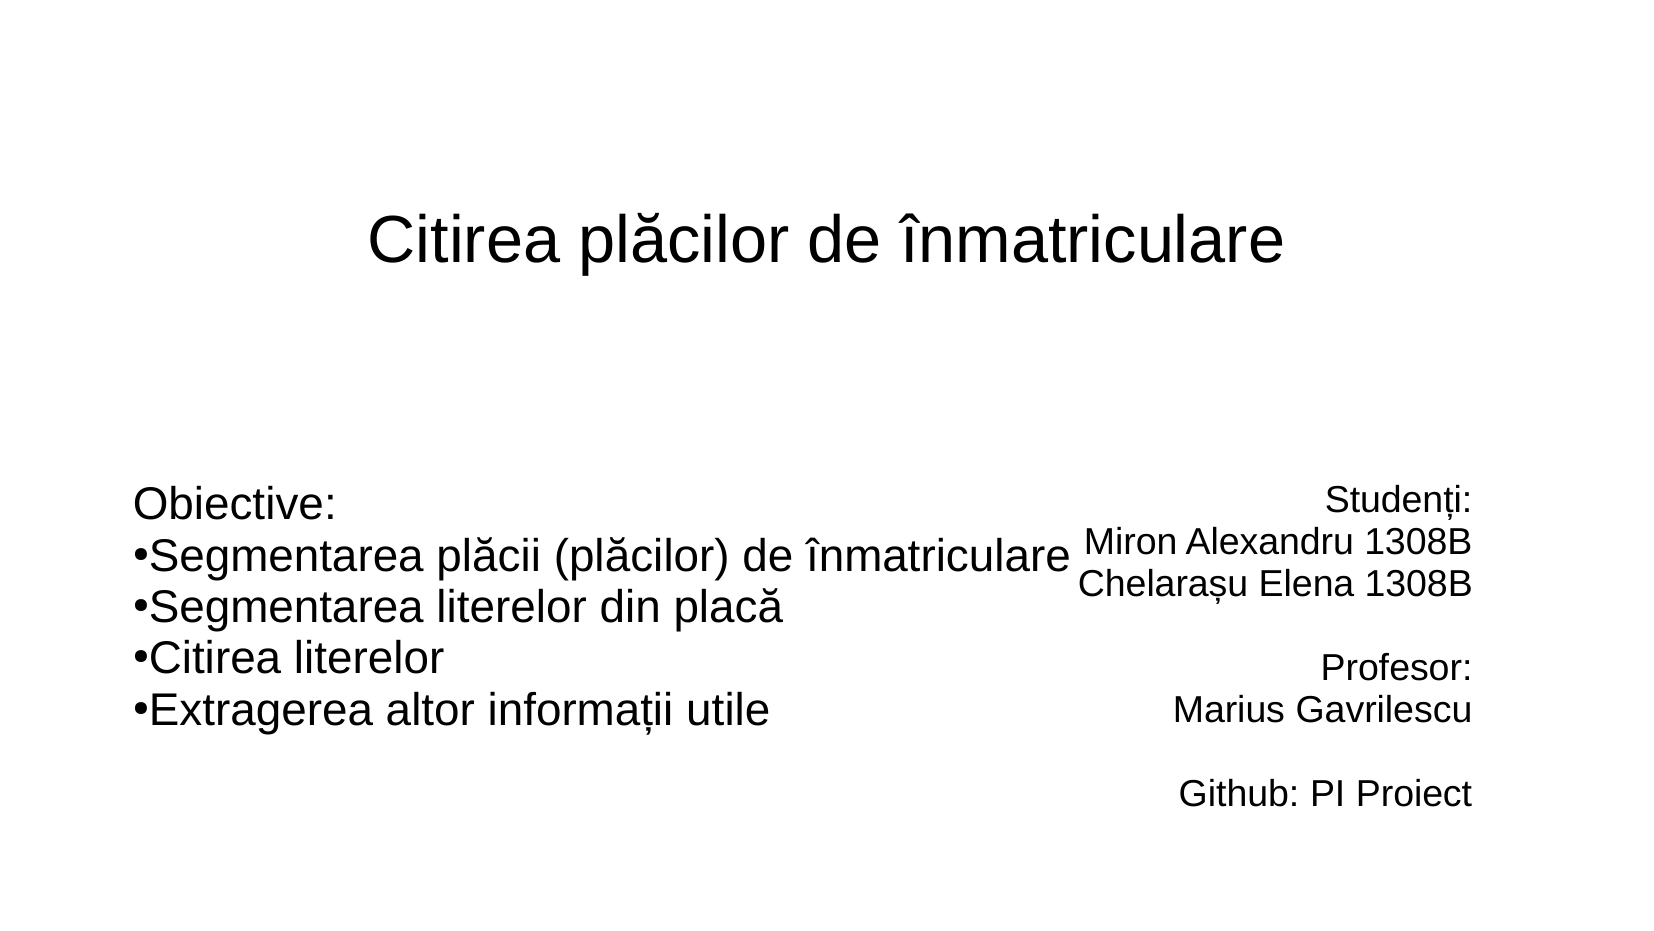

# Citirea plăcilor de înmatriculare
Obiective:
Segmentarea plăcii (plăcilor) de înmatriculare
Segmentarea literelor din placă
Citirea literelor
Extragerea altor informații utile
Studenți:
Miron Alexandru 1308B
Chelarașu Elena 1308B
Profesor:
Marius Gavrilescu
Github: PI Proiect